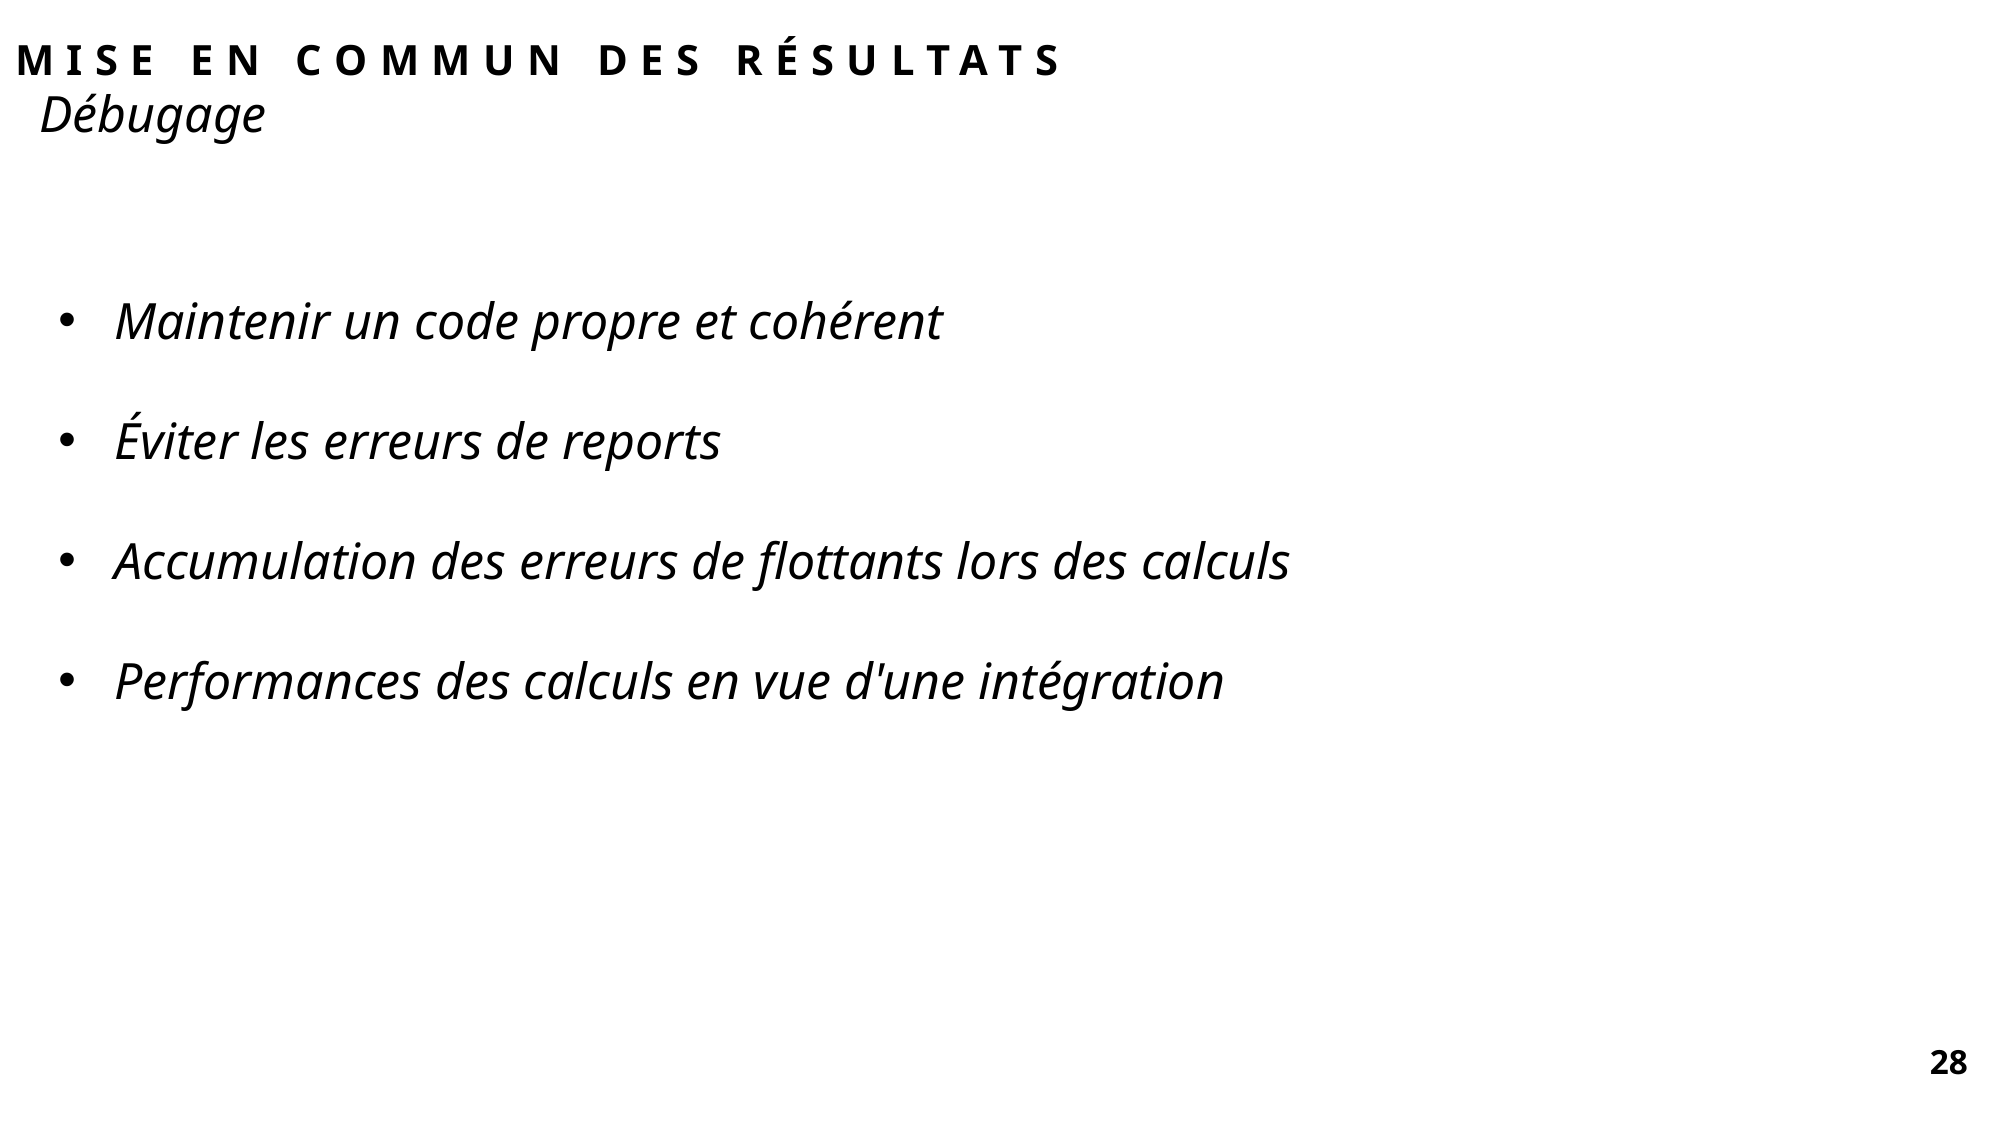

# MISE EN COMMUN DES RÉSULTATS
Débugage
Mines Paris | PSL
Maintenir un code propre et cohérent
Éviter les erreurs de reports
Accumulation des erreurs de flottants lors des calculs
Performances des calculs en vue d'une intégration
28